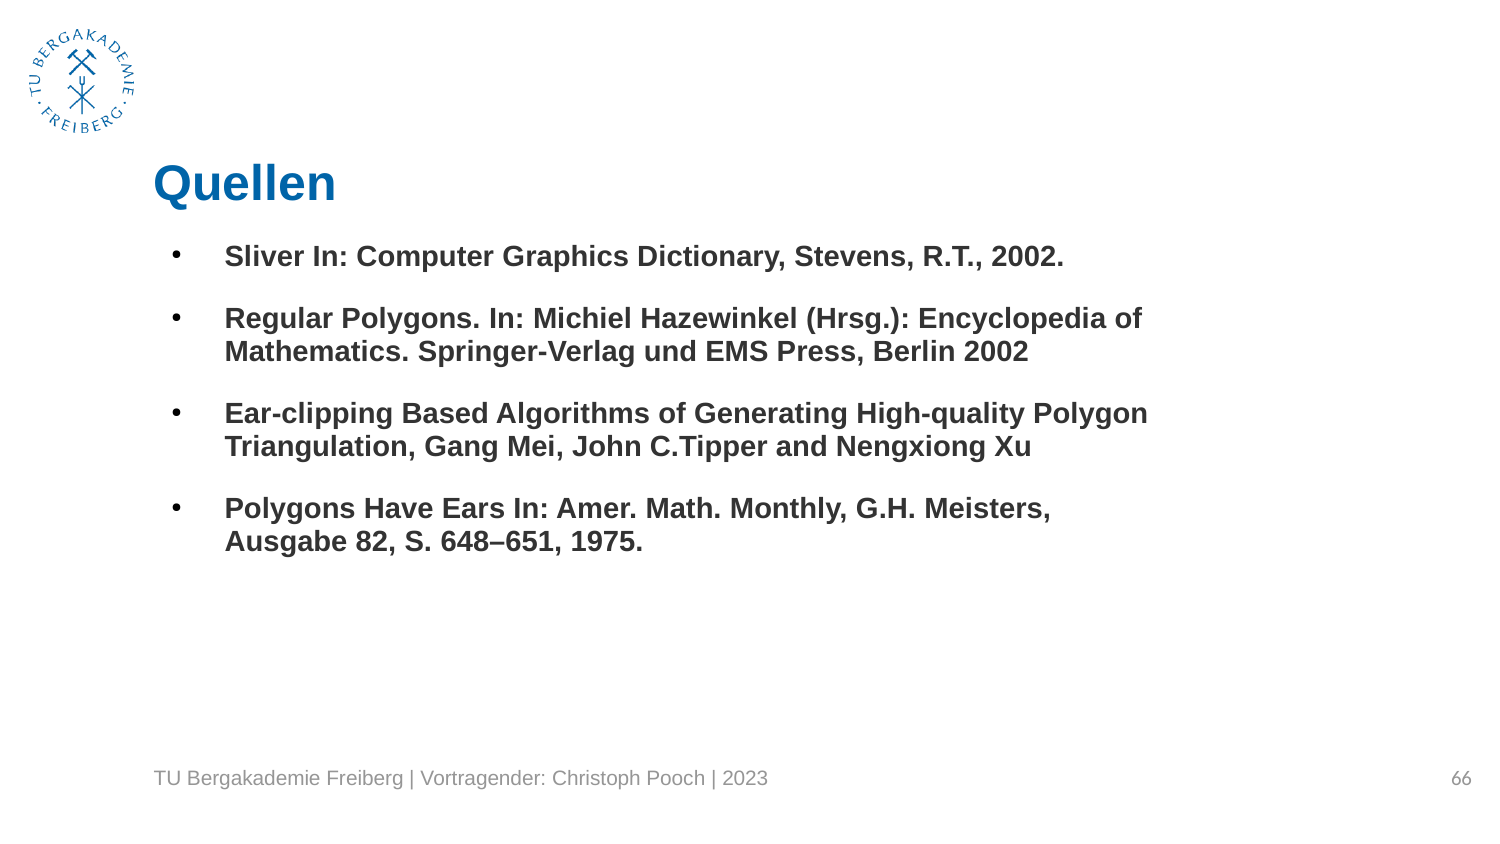

# Quellen
Sliver In: Computer Graphics Dictionary, Stevens, R.T., 2002.
Regular Polygons. In: Michiel Hazewinkel (Hrsg.): Encyclopedia of Mathematics. Springer-Verlag und EMS Press, Berlin 2002
Ear-clipping Based Algorithms of Generating High-quality Polygon Triangulation, Gang Mei, John C.Tipper and Nengxiong Xu
Polygons Have Ears In: Amer. Math. Monthly, G.H. Meisters, Ausgabe 82, S. 648–651, 1975.
TU Bergakademie Freiberg | Vortragender: Christoph Pooch | 2023